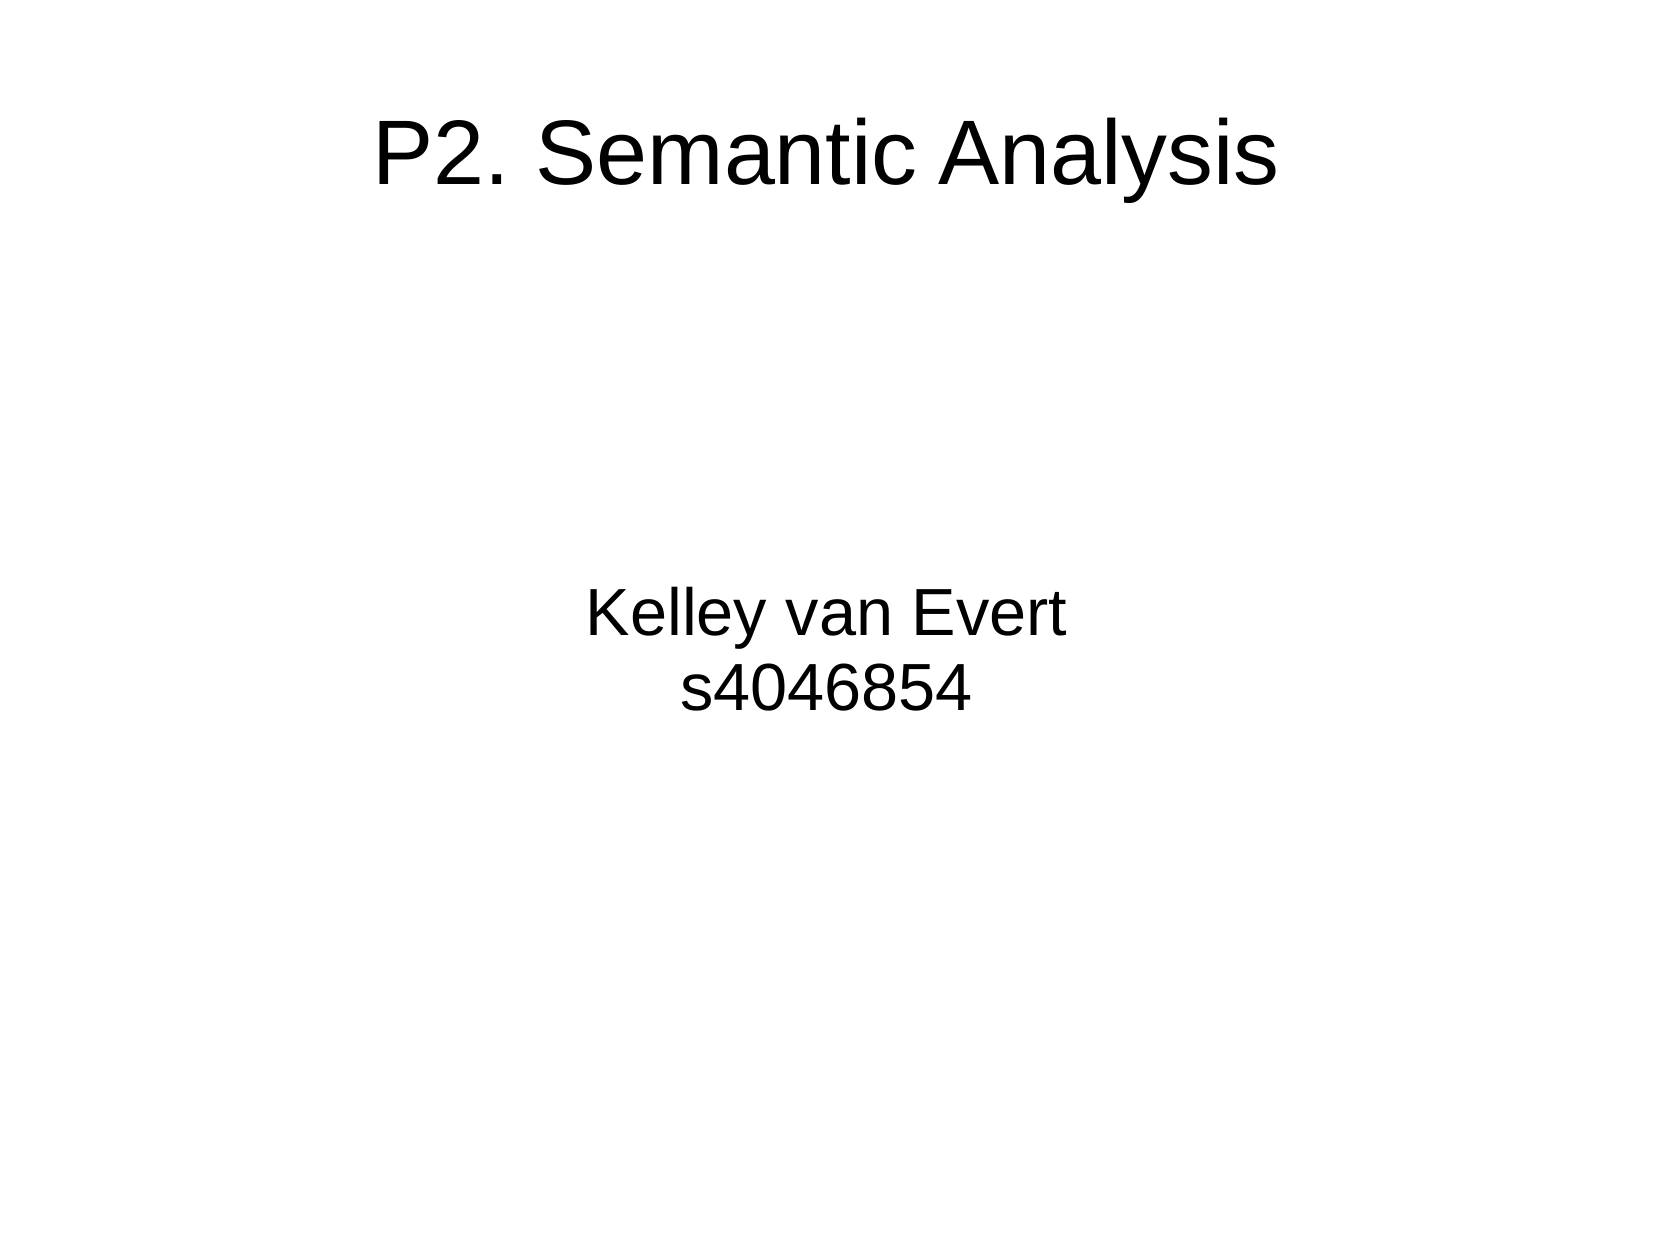

# P2. Semantic Analysis
Kelley van Evert
s4046854